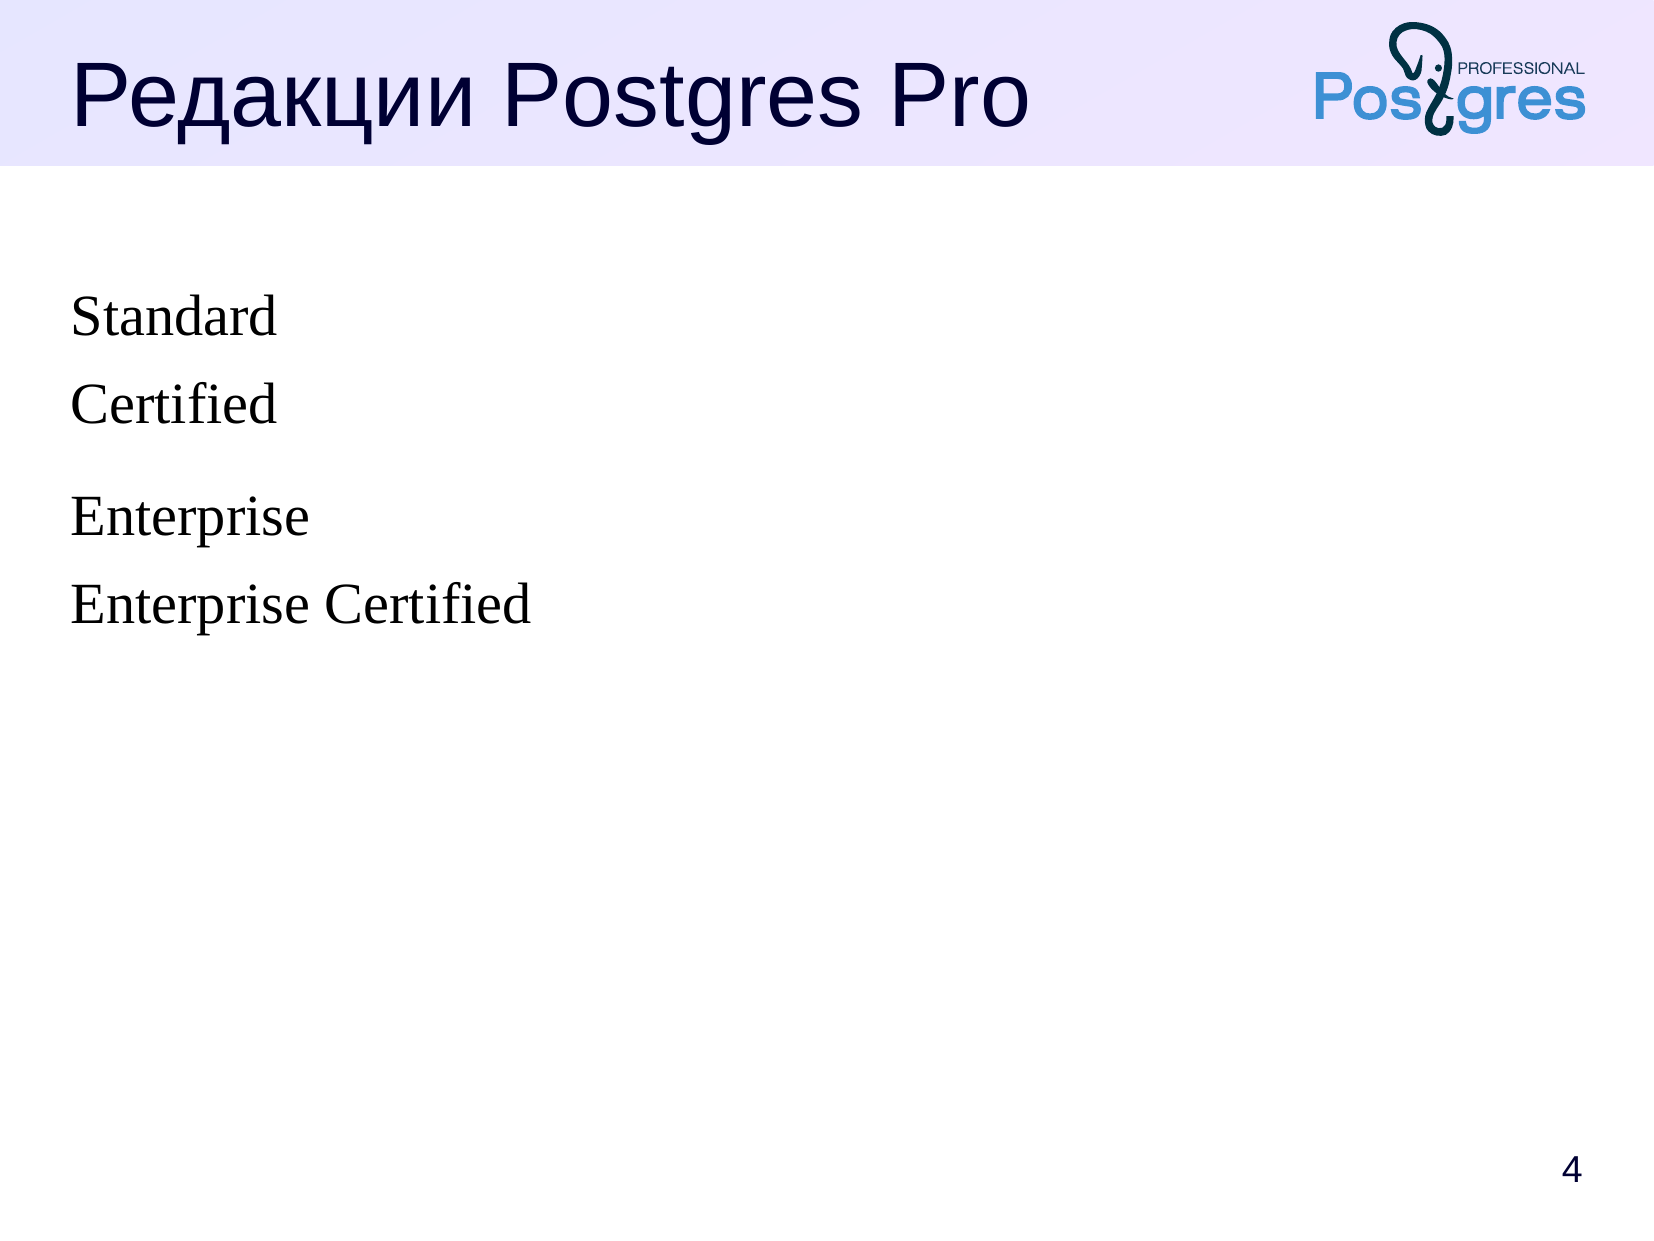

# Редакции Postgres Pro
Standard
Certified
Enterprise
Enterprise Certified